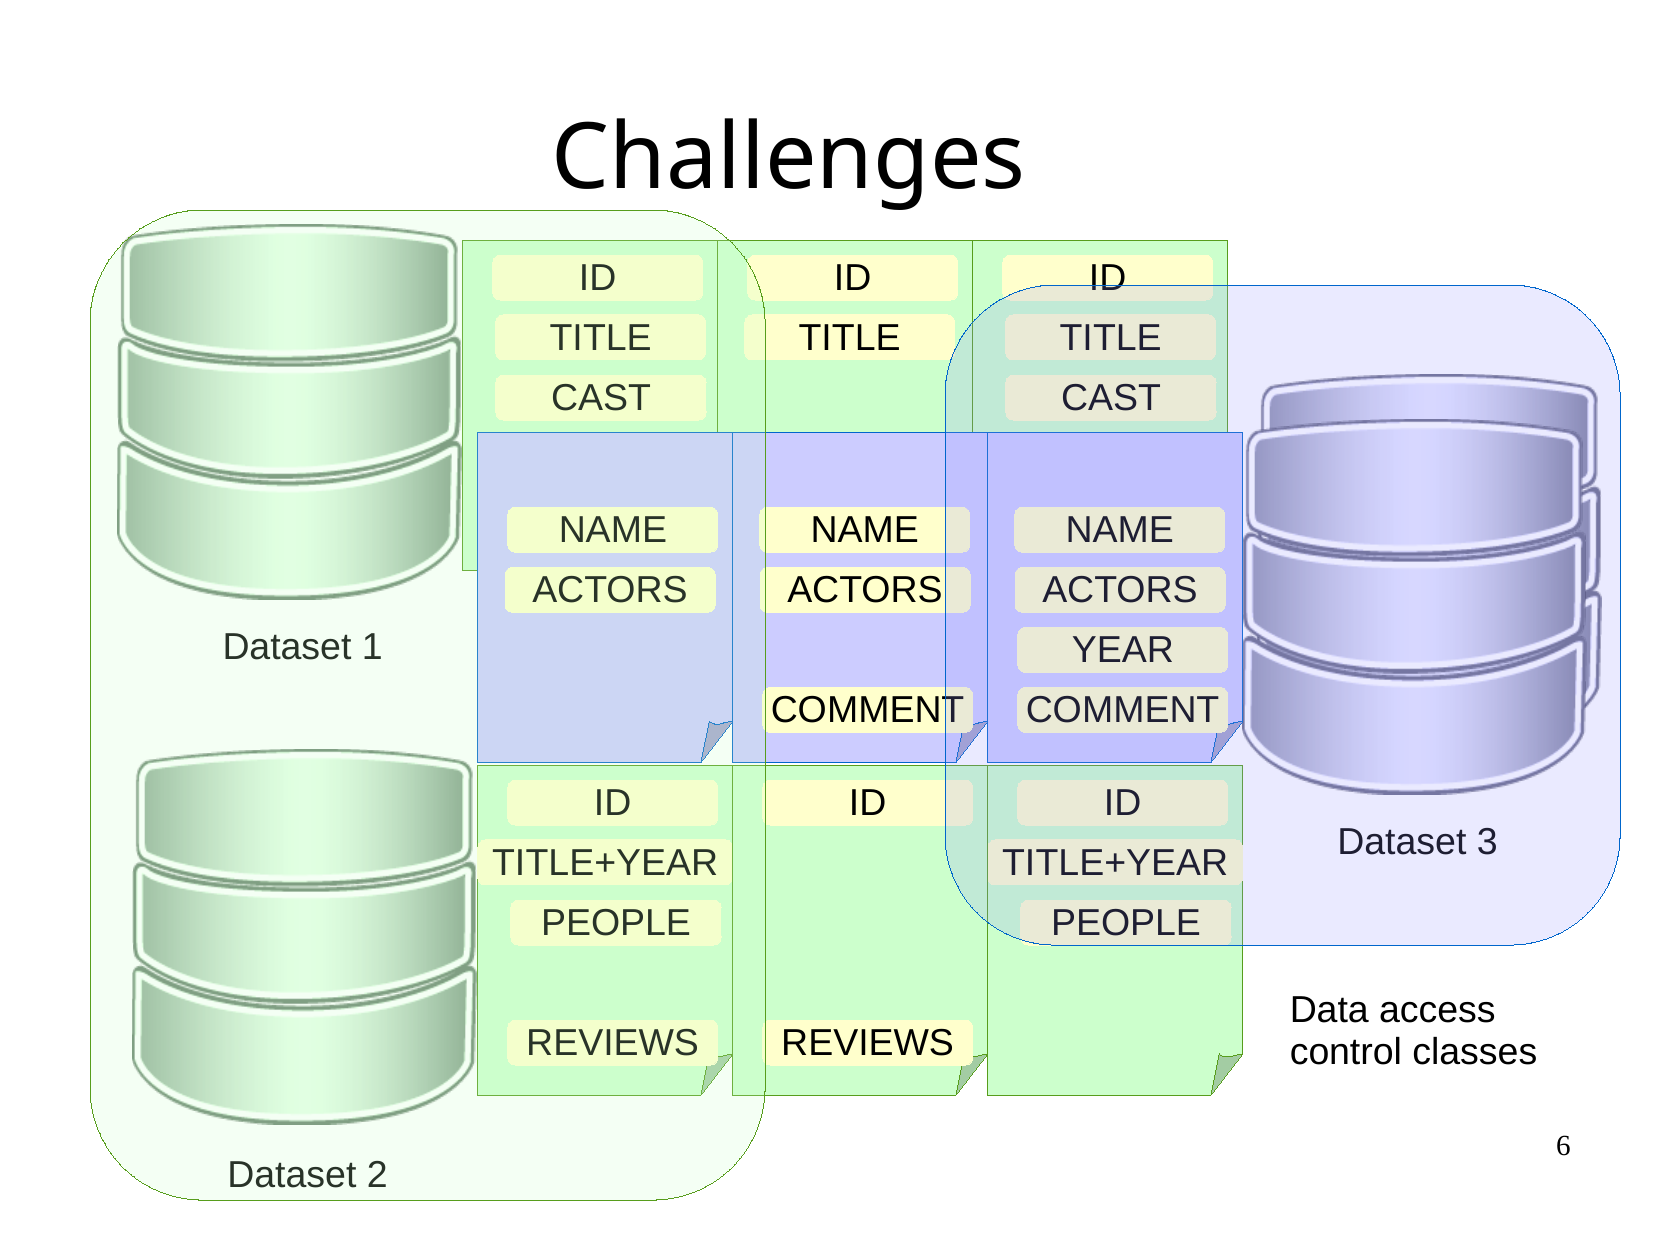

# Challenges
ID
TITLE
CAST
YEAR
DESCR.
ID
TITLE
DESCR.
ID
TITLE
CAST
NAME
ACTORS
NAME
ACTORS
COMMENT
NAME
ACTORS
YEAR
COMMENT
Dataset 1
ID
TITLE+YEAR
PEOPLE
REVIEWS
ID
REVIEWS
ID
TITLE+YEAR
PEOPLE
Dataset 3
Data access
control classes
6
Dataset 2